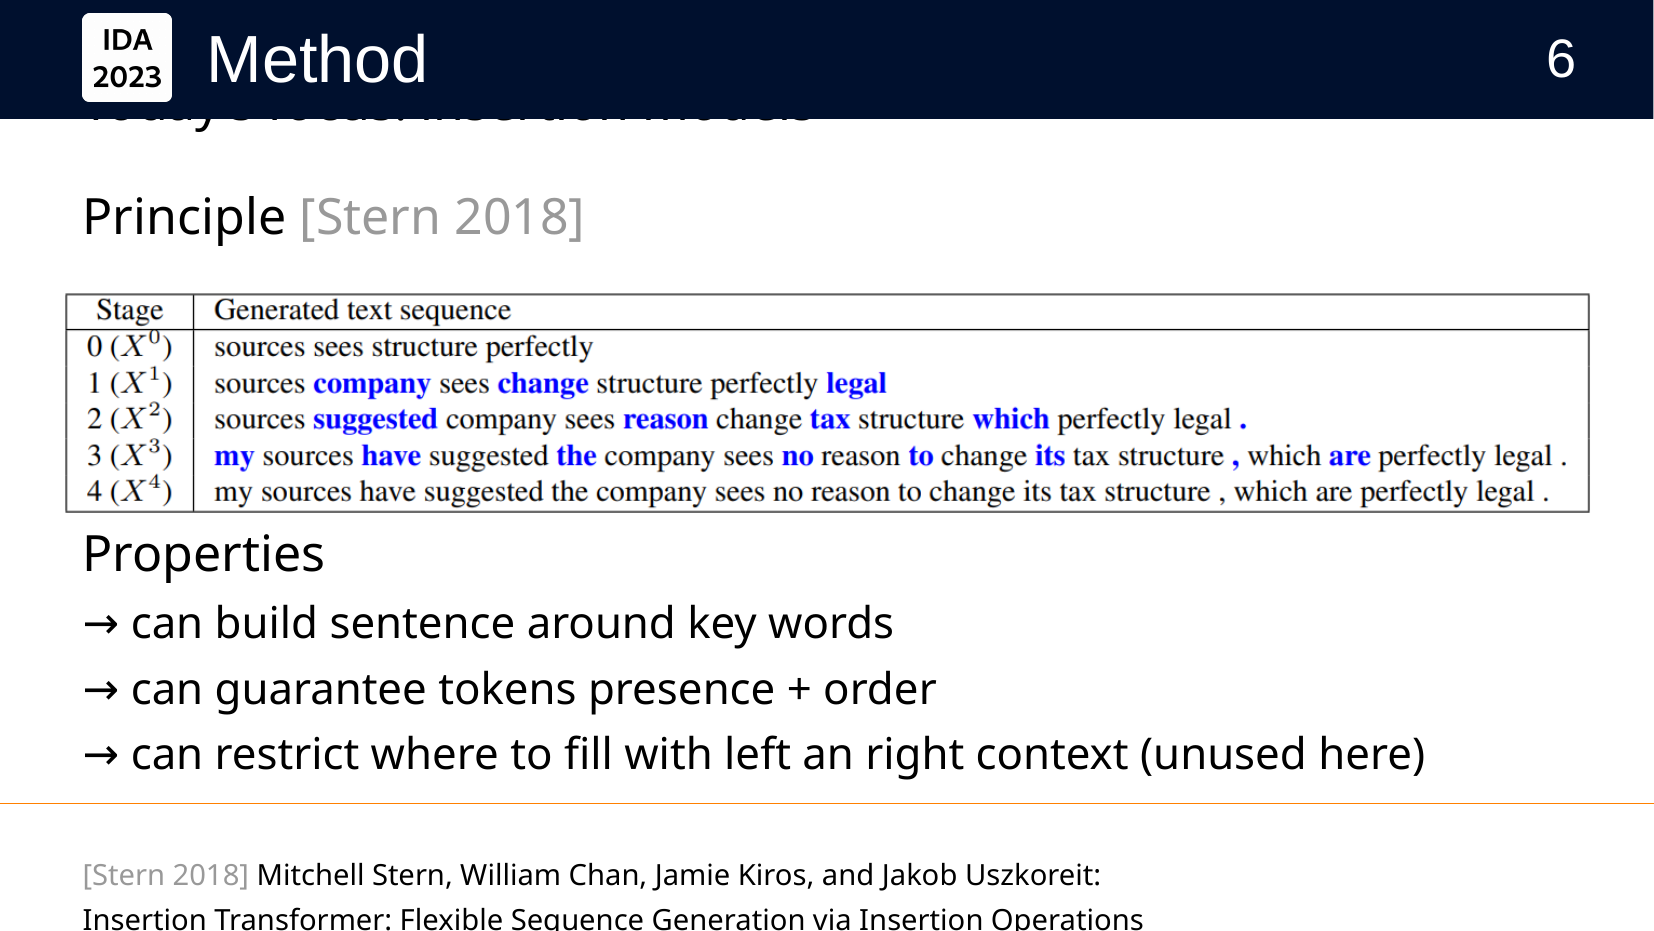

Method
# Today’s focus: insertion models
Principle [Stern 2018]
Properties
→ can build sentence around key words
→ can guarantee tokens presence + order
→ can restrict where to fill with left an right context (unused here)
[Stern 2018] Mitchell Stern, William Chan, Jamie Kiros, and Jakob Uszkoreit:
Insertion Transformer: Flexible Sequence Generation via Insertion Operations
In: Proceedings of International Conference on Machine Learning. ICML (2018)